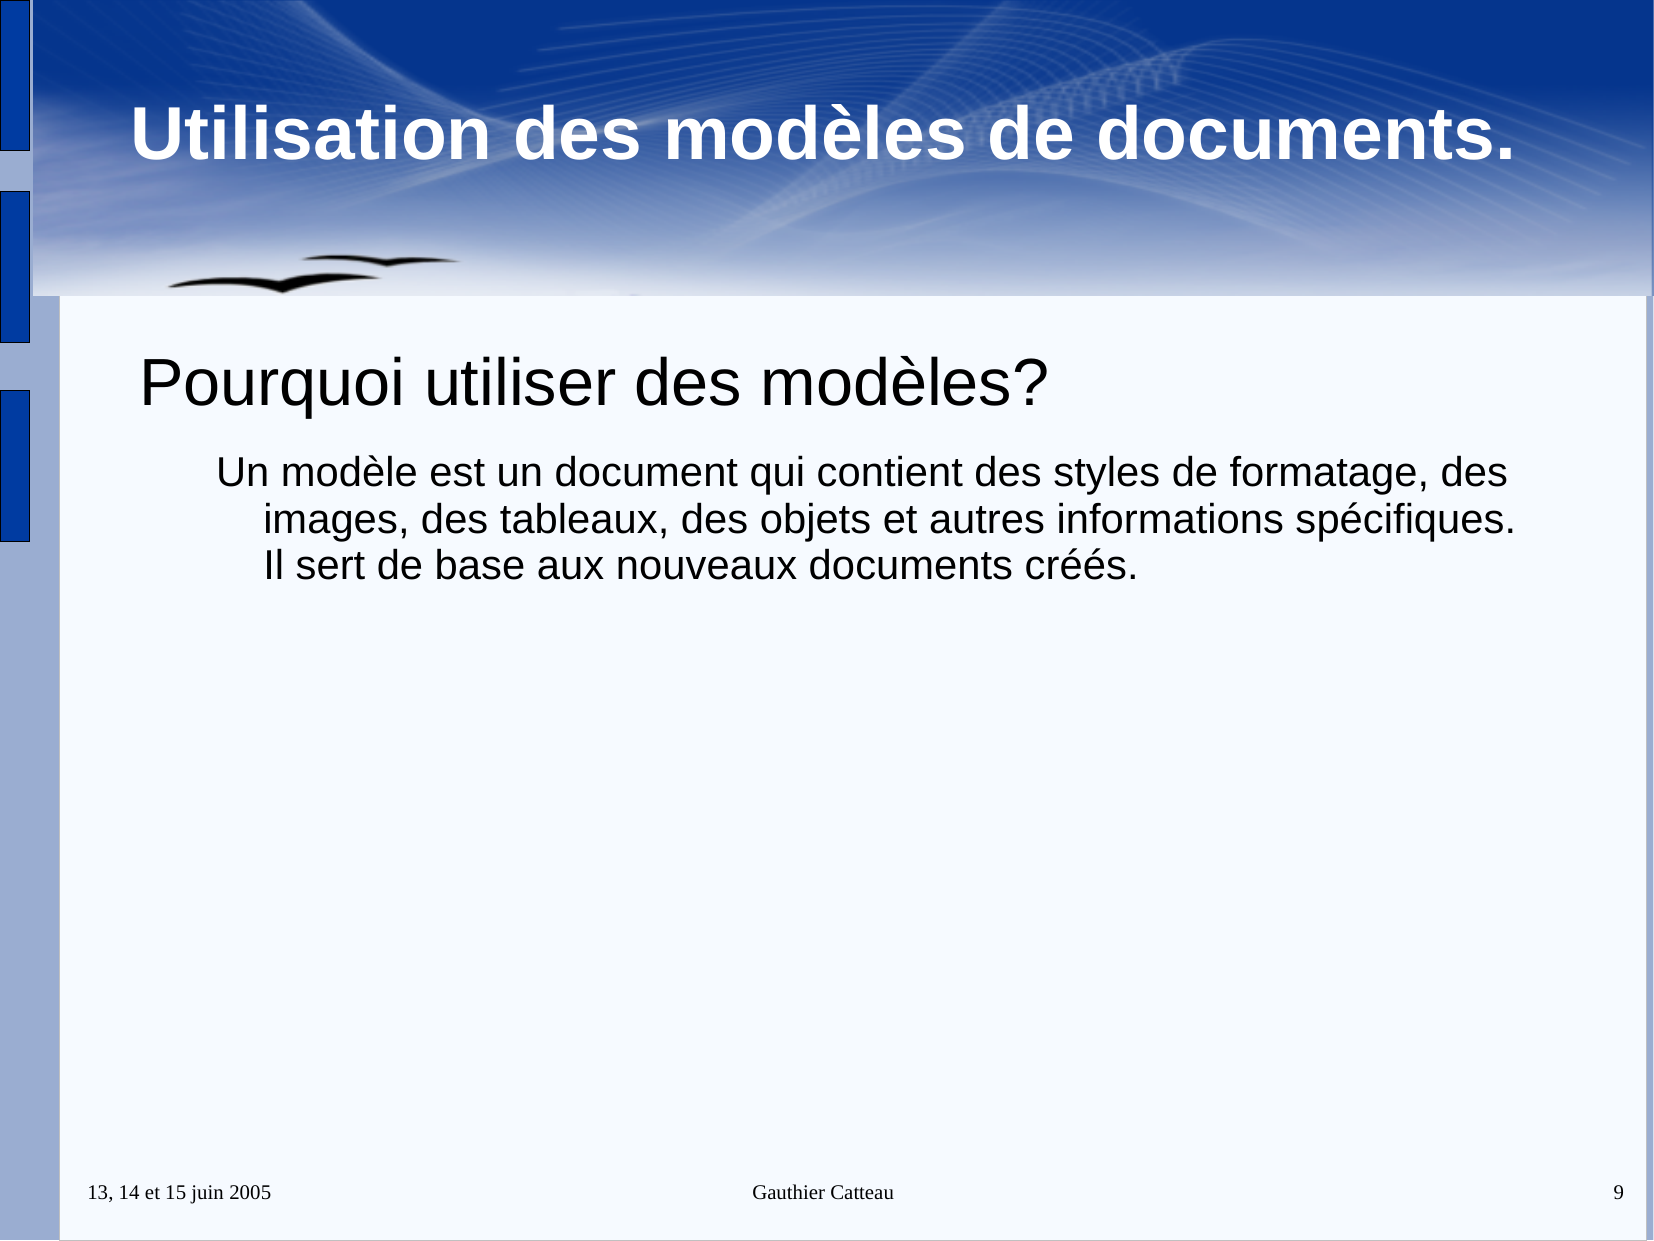

# Utilisation des modèles de documents.
Pourquoi utiliser des modèles?
Un modèle est un document qui contient des styles de formatage, des images, des tableaux, des objets et autres informations spécifiques. Il sert de base aux nouveaux documents créés.
Gauthier Catteau